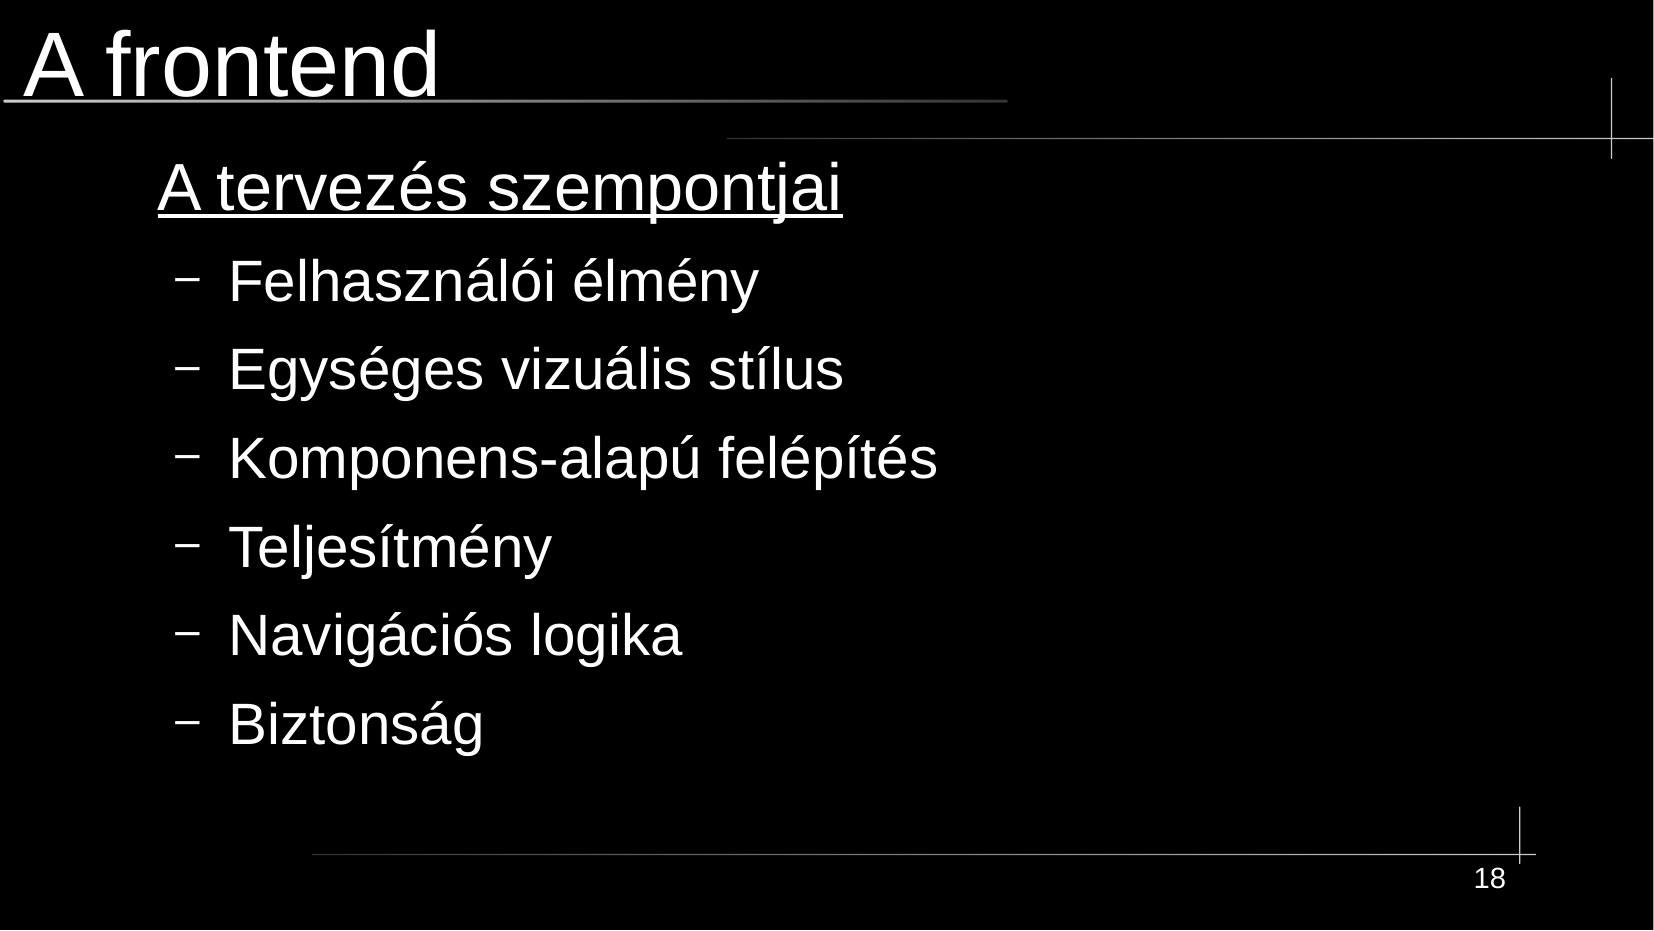

# A frontend
A tervezés szempontjai
Felhasználói élmény
Egységes vizuális stílus
Komponens-alapú felépítés
Teljesítmény
Navigációs logika
Biztonság
18